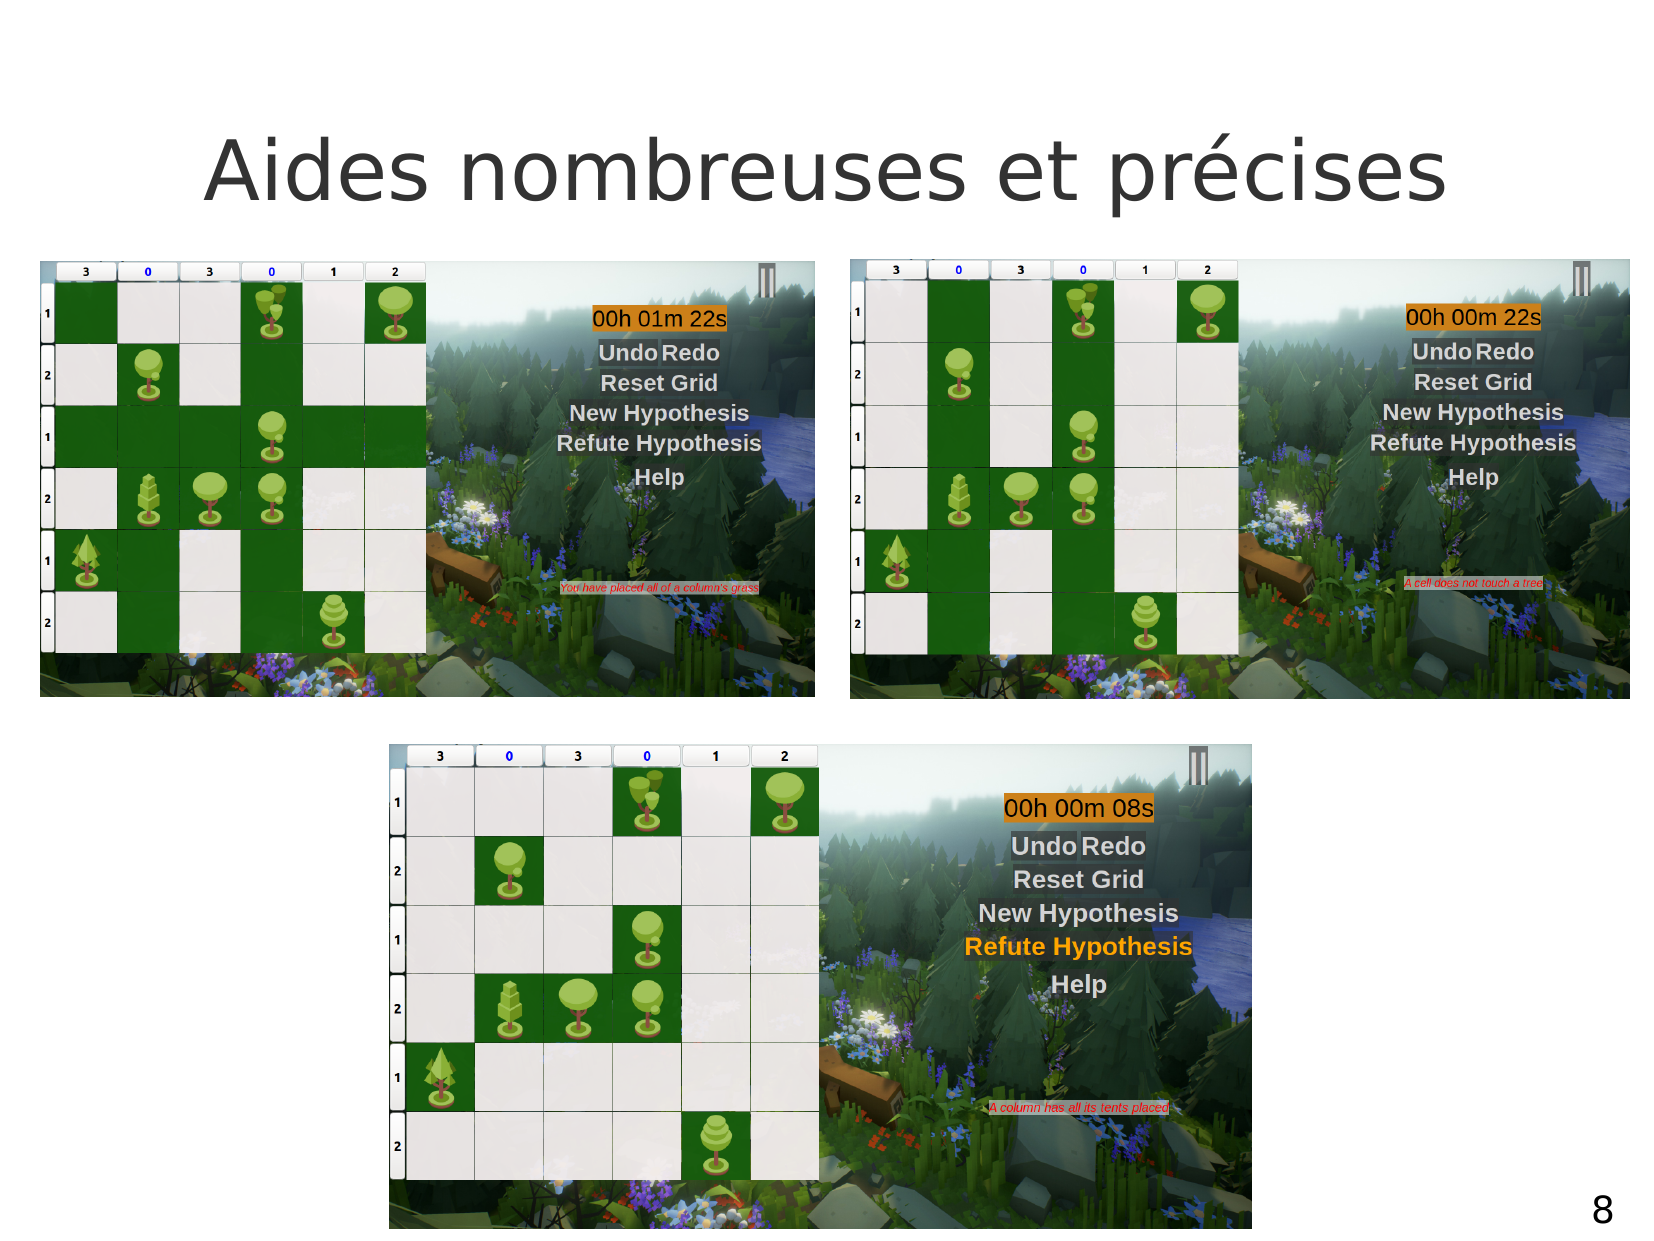

# Aides nombreuses et précises
8
8